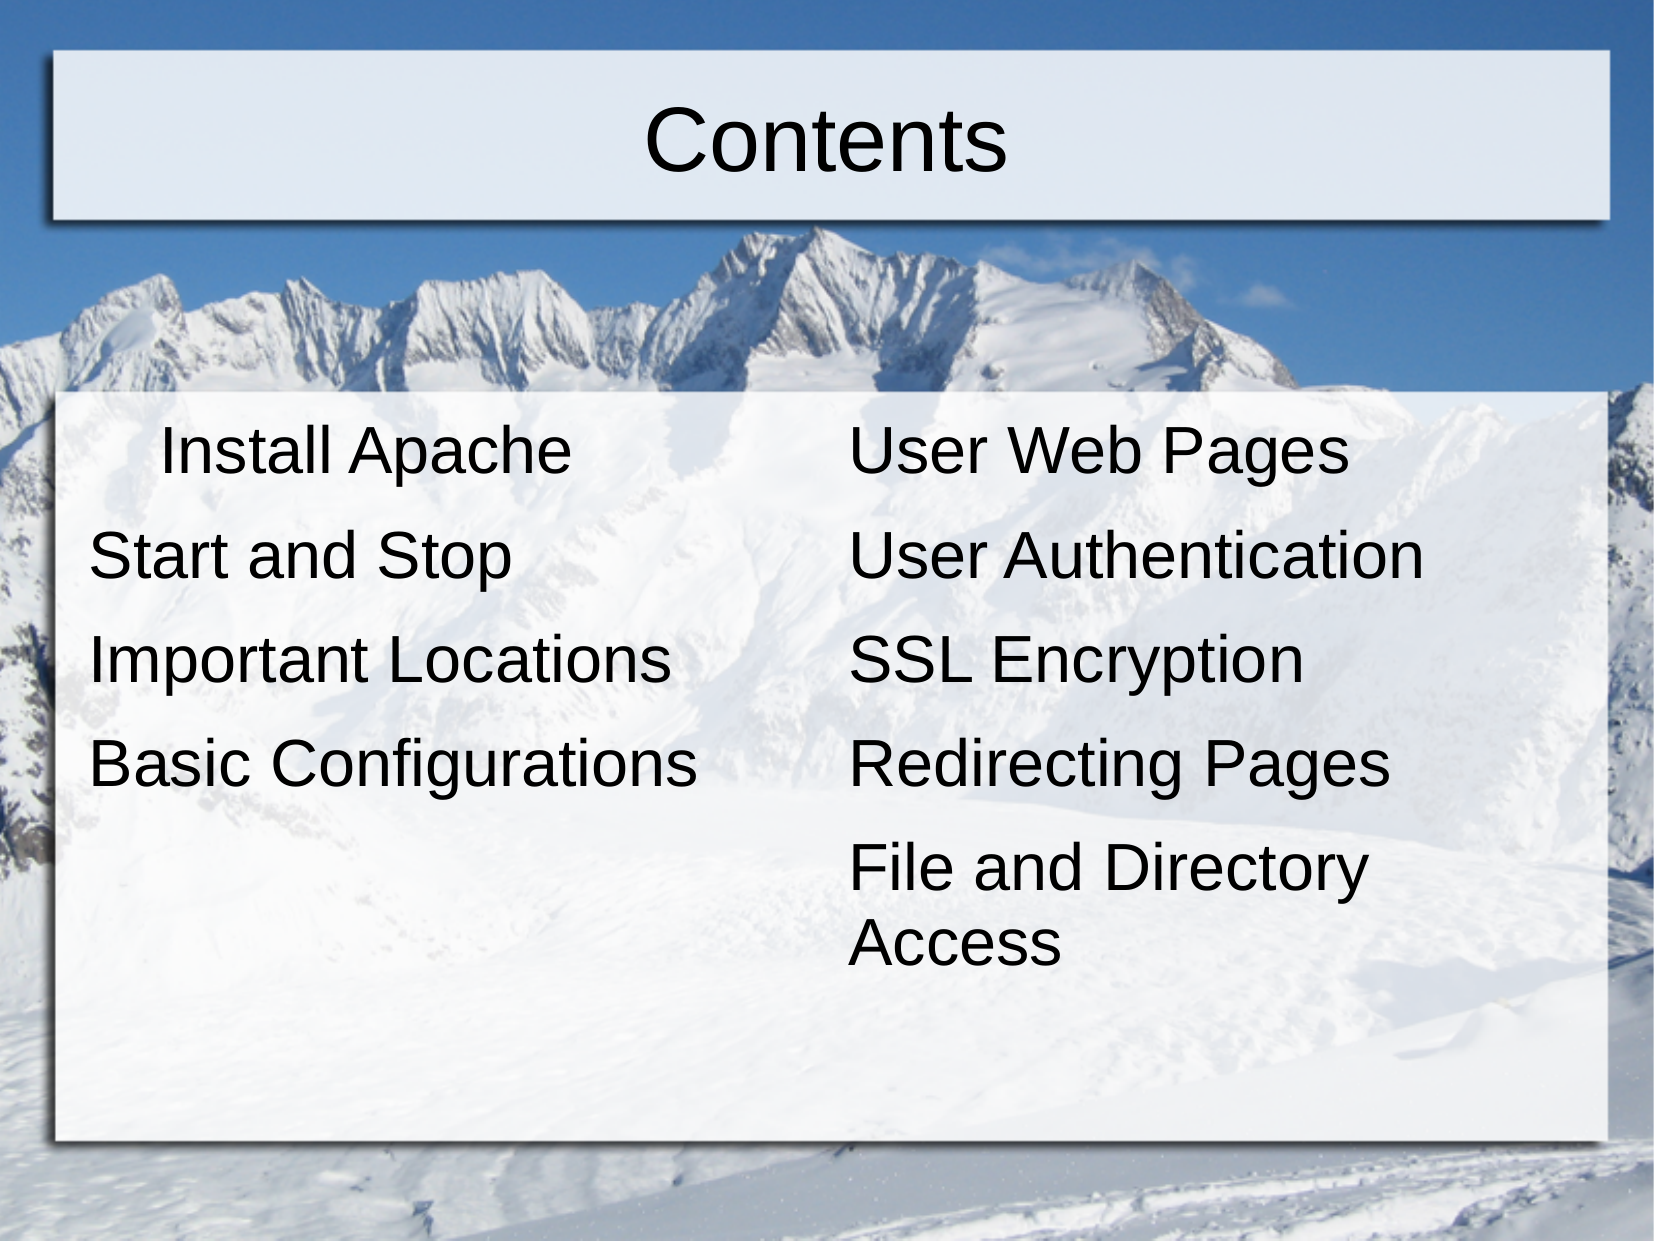

# Contents
Install Apache
Start and Stop
Important Locations
Basic Configurations
User Web Pages
User Authentication
SSL Encryption
Redirecting Pages
File and Directory Access